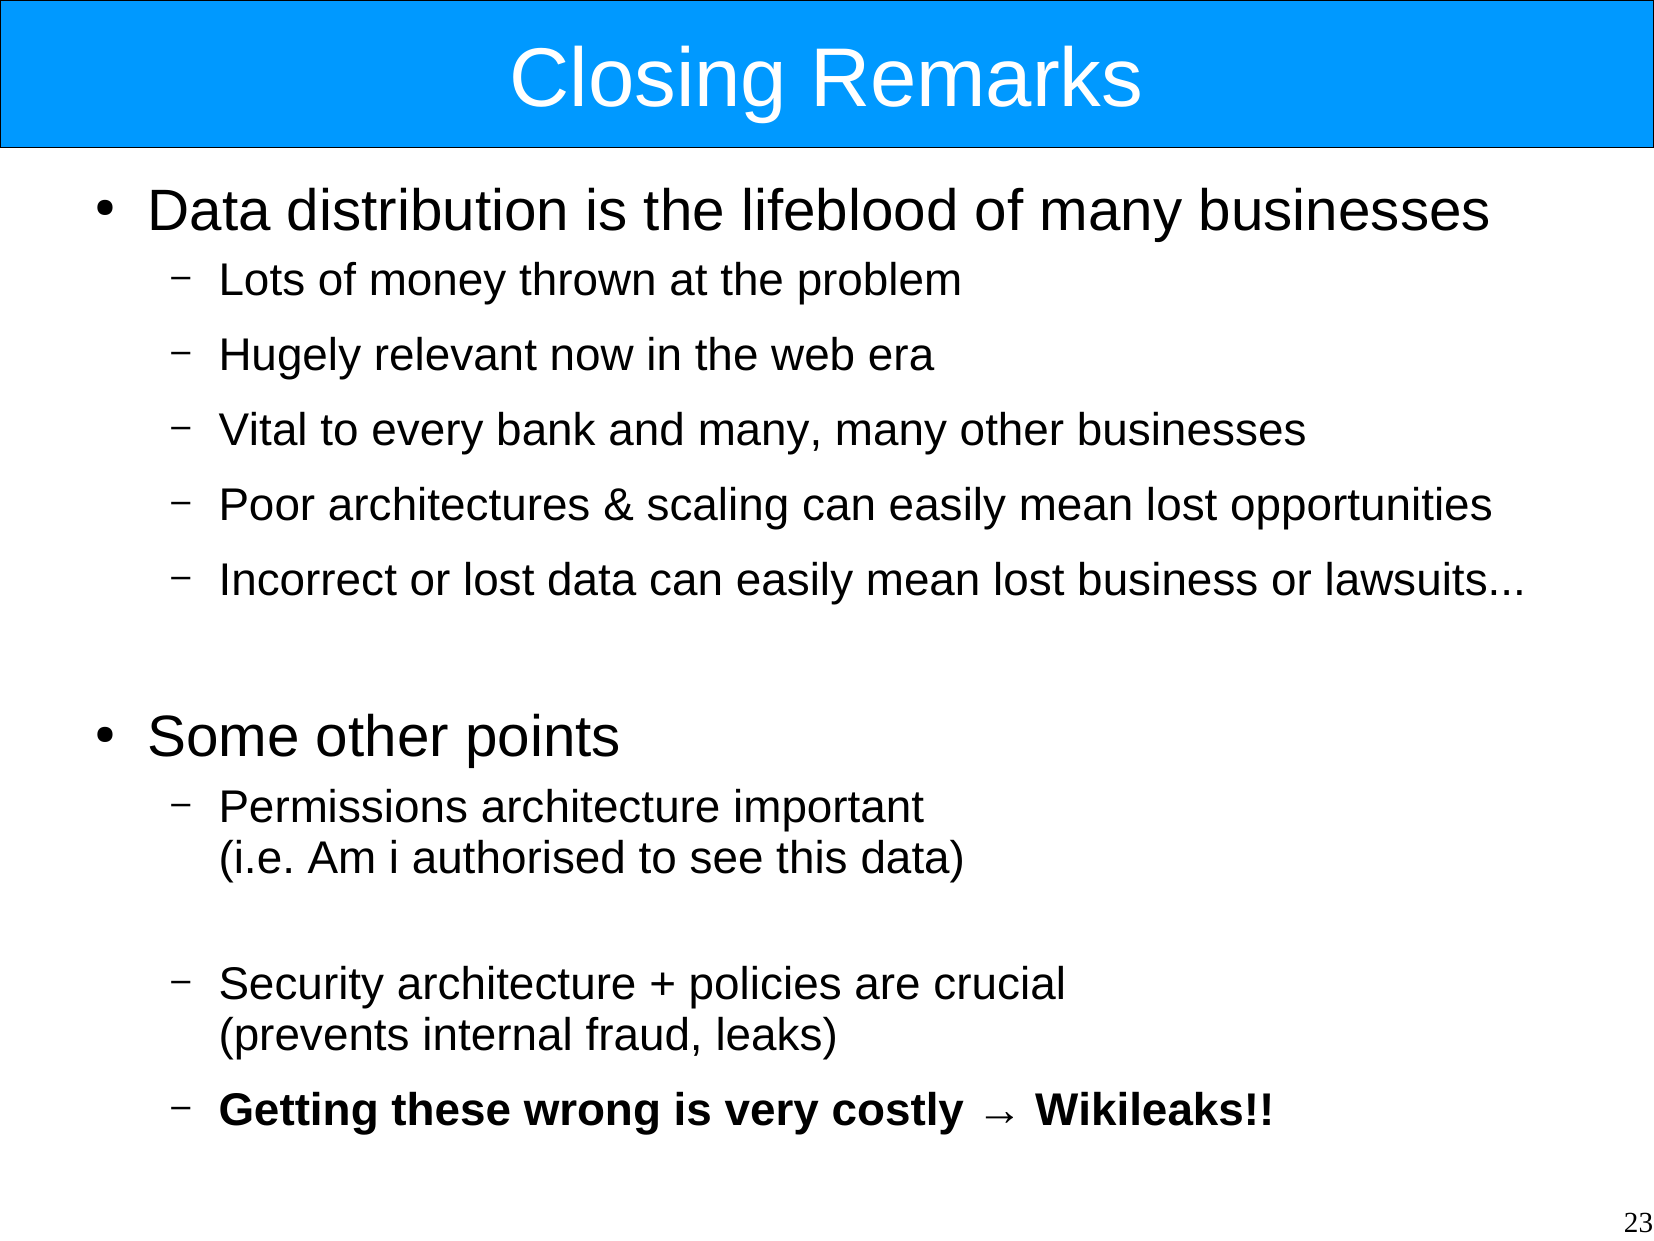

# Closing Remarks
Data distribution is the lifeblood of many businesses
Lots of money thrown at the problem
Hugely relevant now in the web era
Vital to every bank and many, many other businesses
Poor architectures & scaling can easily mean lost opportunities
Incorrect or lost data can easily mean lost business or lawsuits...
Some other points
Permissions architecture important
(i.e. Am i authorised to see this data)
Security architecture + policies are crucial
(prevents internal fraud, leaks)
Getting these wrong is very costly → Wikileaks!!
23